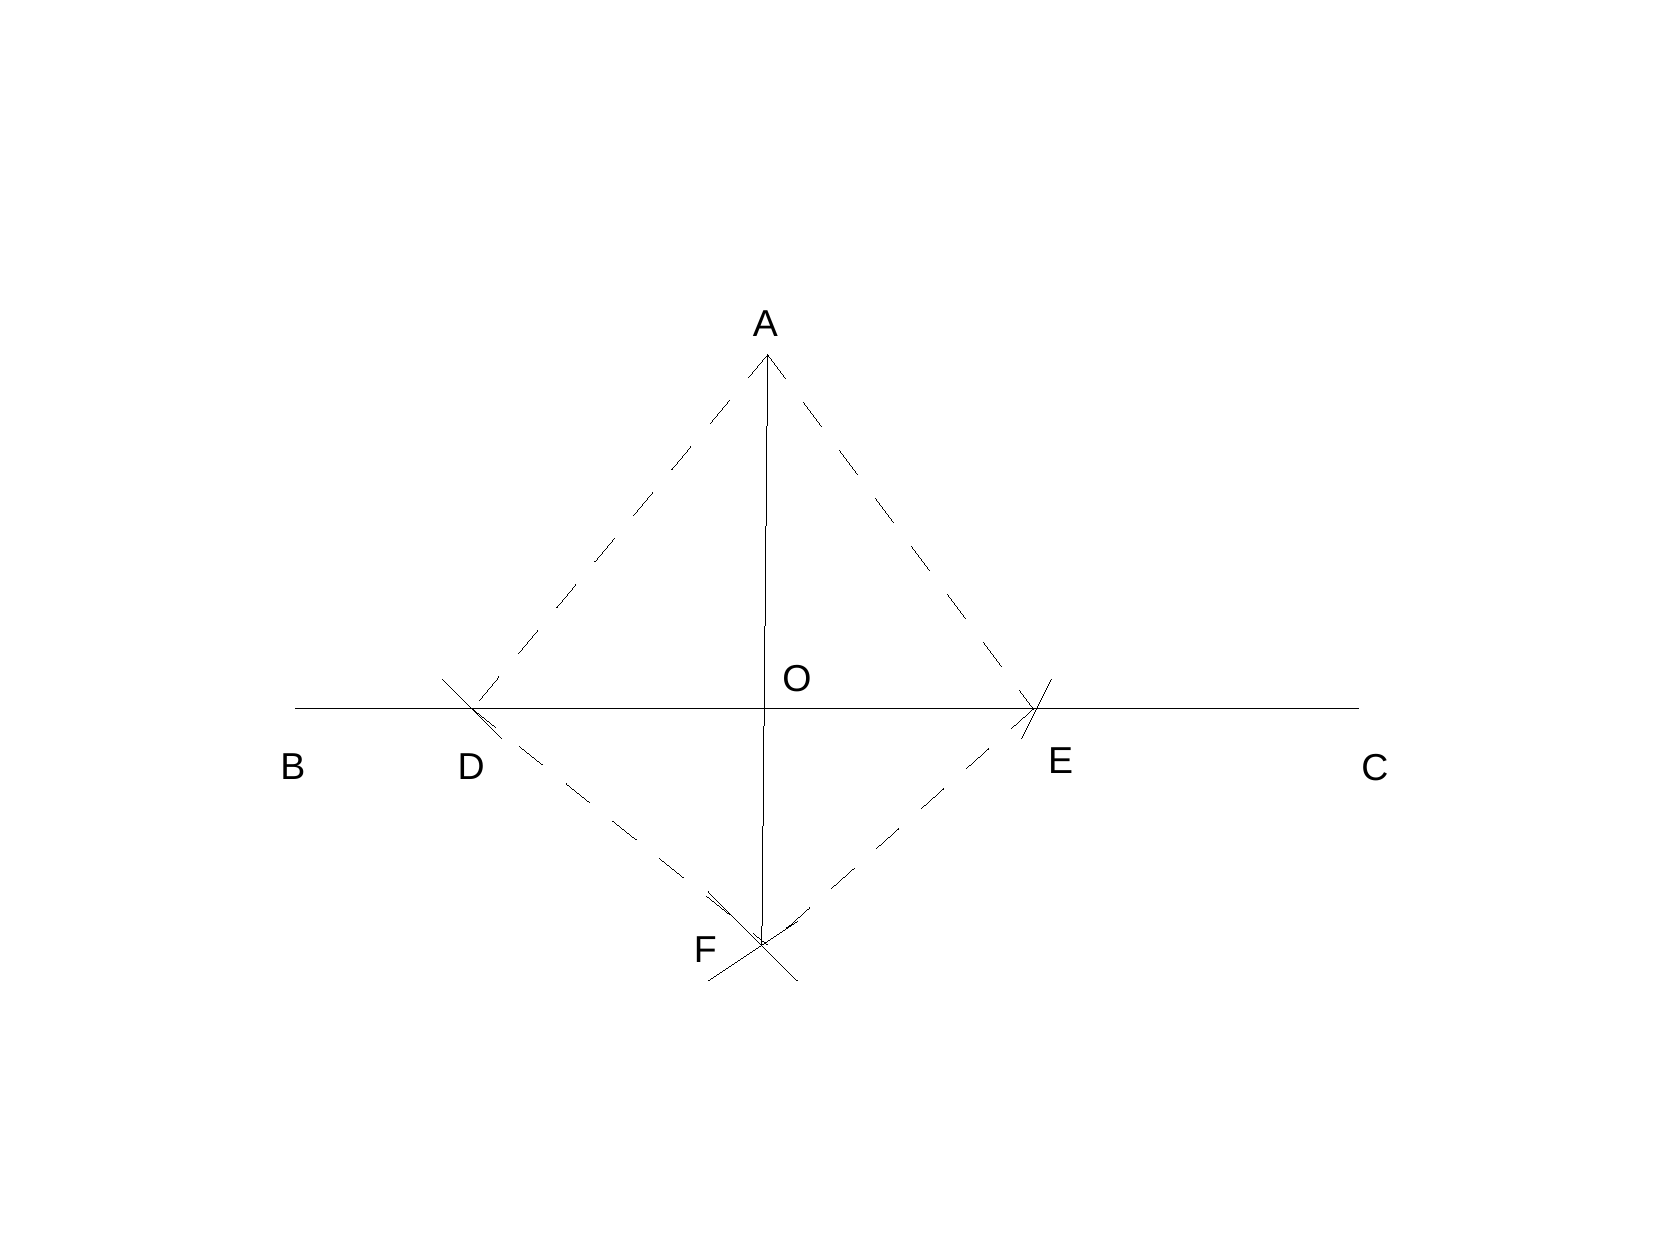

A
O
E
B
D
C
F